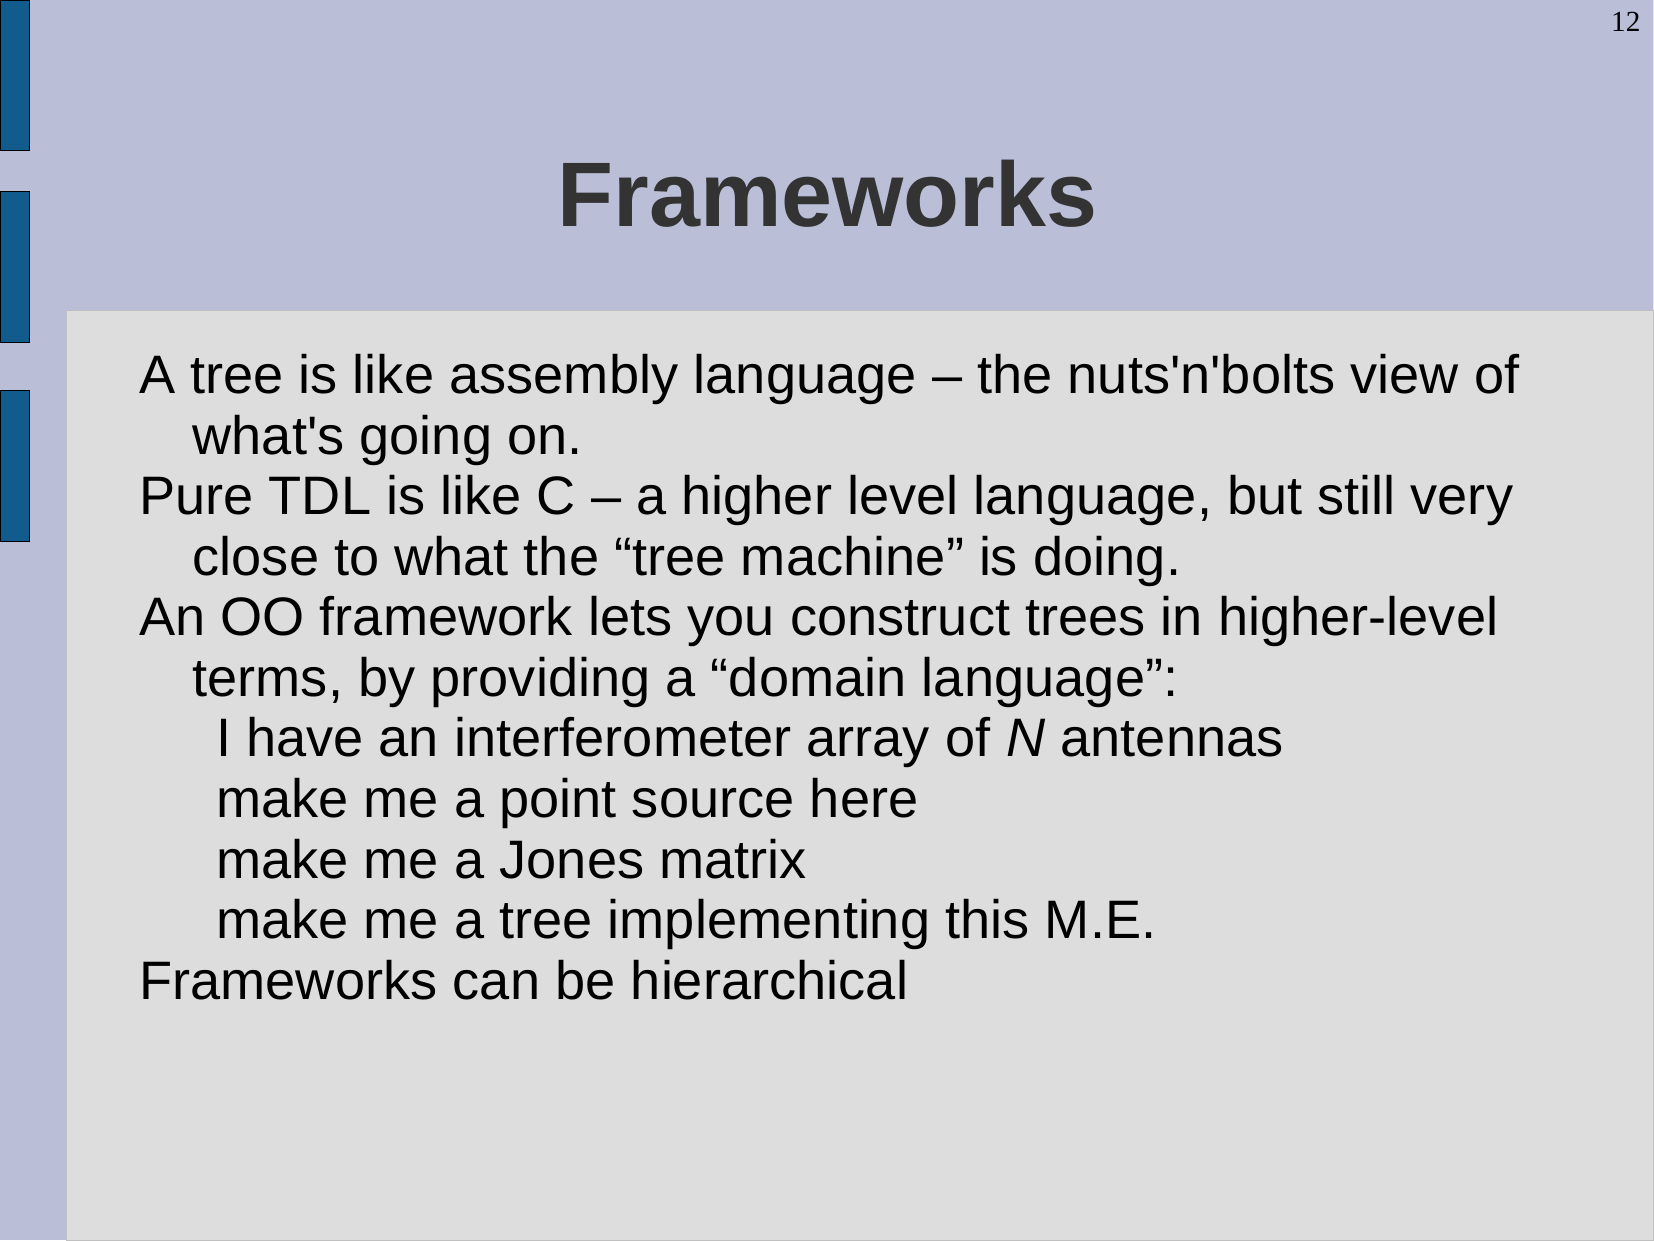

12
# Frameworks
A tree is like assembly language – the nuts'n'bolts view of what's going on.
Pure TDL is like C – a higher level language, but still very close to what the “tree machine” is doing.
An OO framework lets you construct trees in higher-level terms, by providing a “domain language”:
I have an interferometer array of N antennas
make me a point source here
make me a Jones matrix
make me a tree implementing this M.E.
Frameworks can be hierarchical